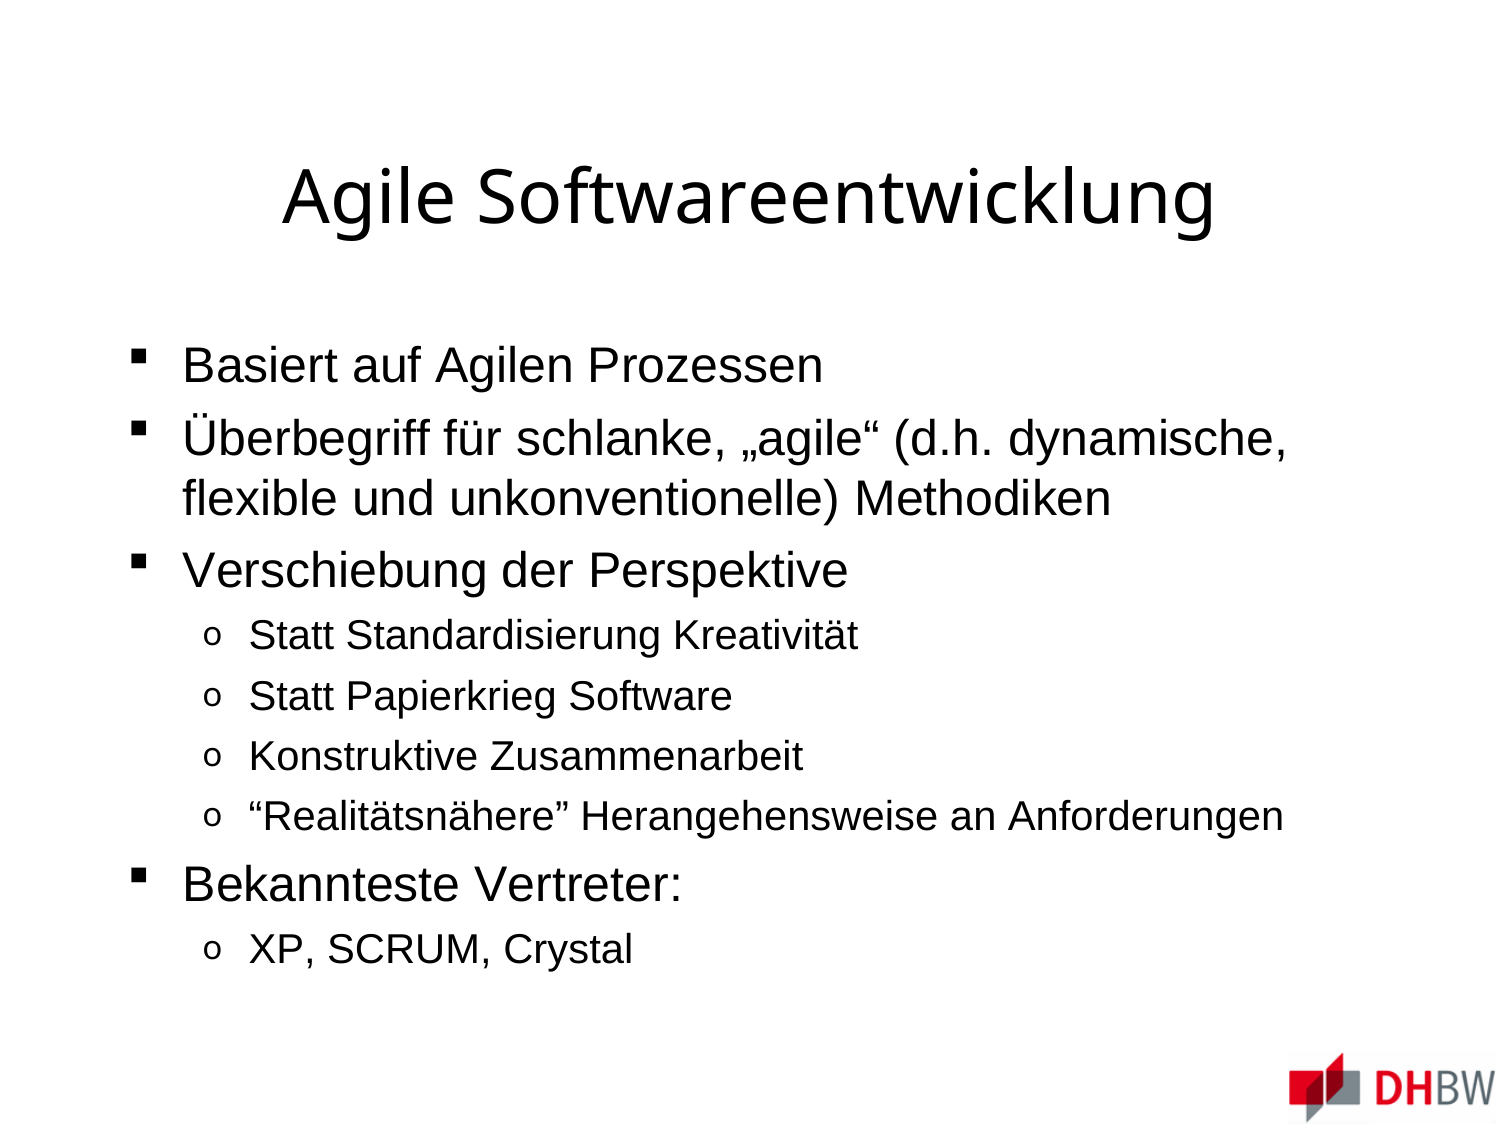

# Agile Softwareentwicklung
Basiert auf Agilen Prozessen
Überbegriff für schlanke, „agile“ (d.h. dynamische, flexible und unkonventionelle) Methodiken
Verschiebung der Perspektive
Statt Standardisierung Kreativität
Statt Papierkrieg Software
Konstruktive Zusammenarbeit
“Realitätsnähere” Herangehensweise an Anforderungen
Bekannteste Vertreter:
XP, SCRUM, Crystal